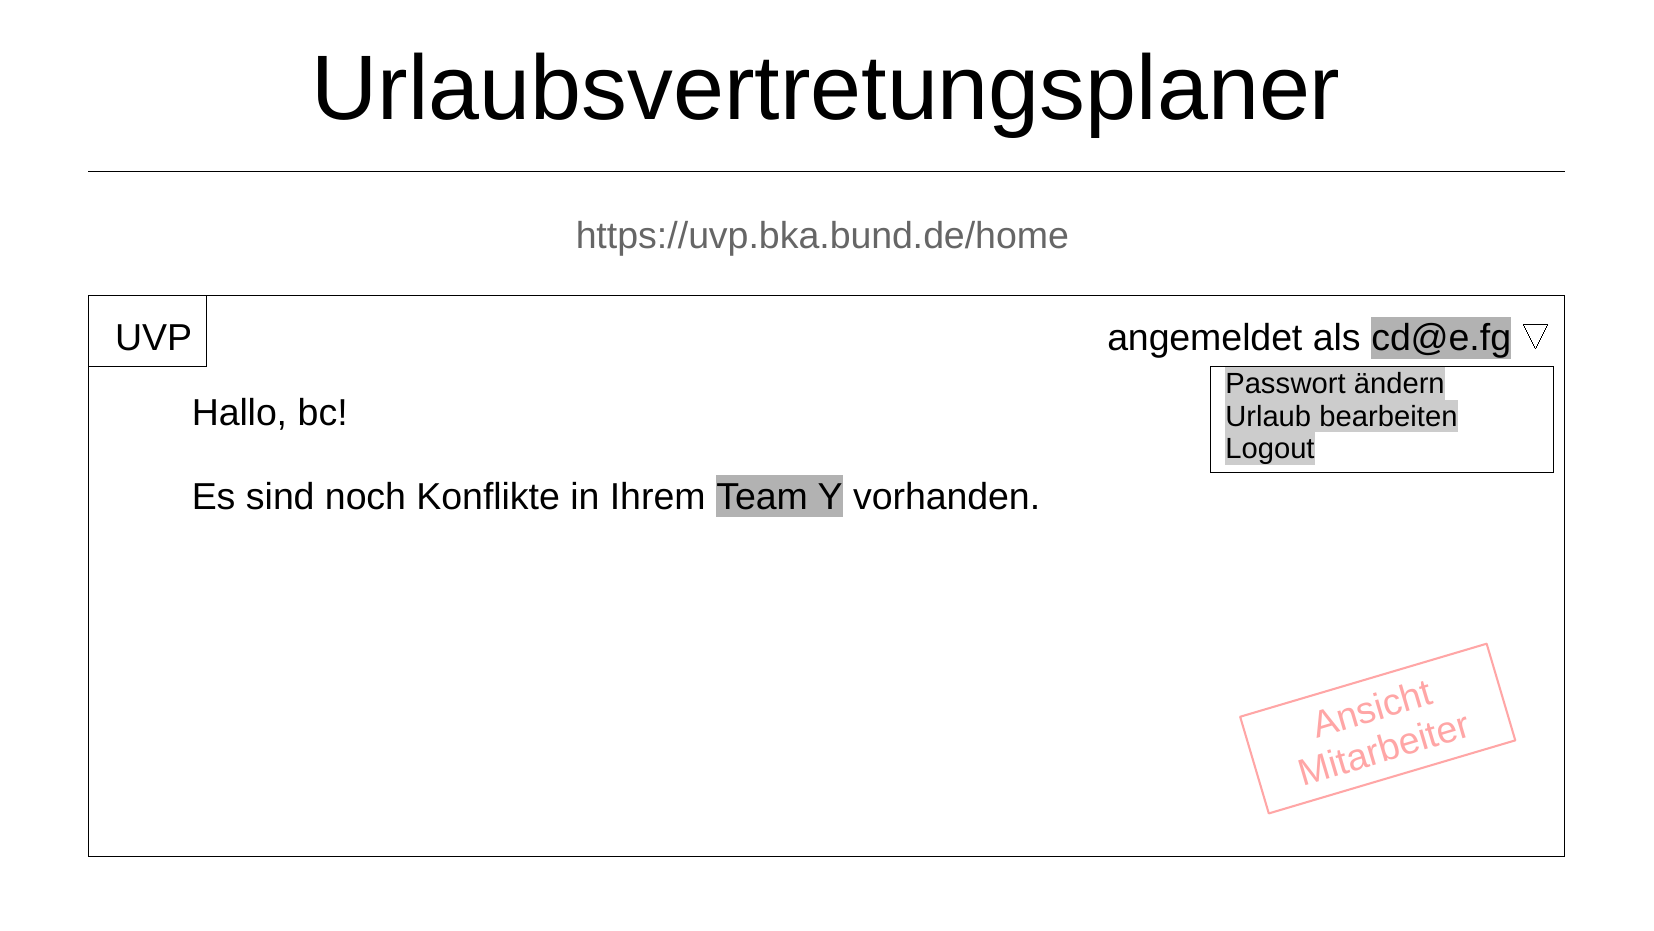

# Urlaubsvertretungsplaner
https://uvp.bka.bund.de/home
UVP
angemeldet als cd@e.fg
Passwort ändern
Urlaub bearbeiten
Logout
Hallo, bc!
Es sind noch Konflikte in Ihrem Team Y vorhanden.
Ansicht Mitarbeiter